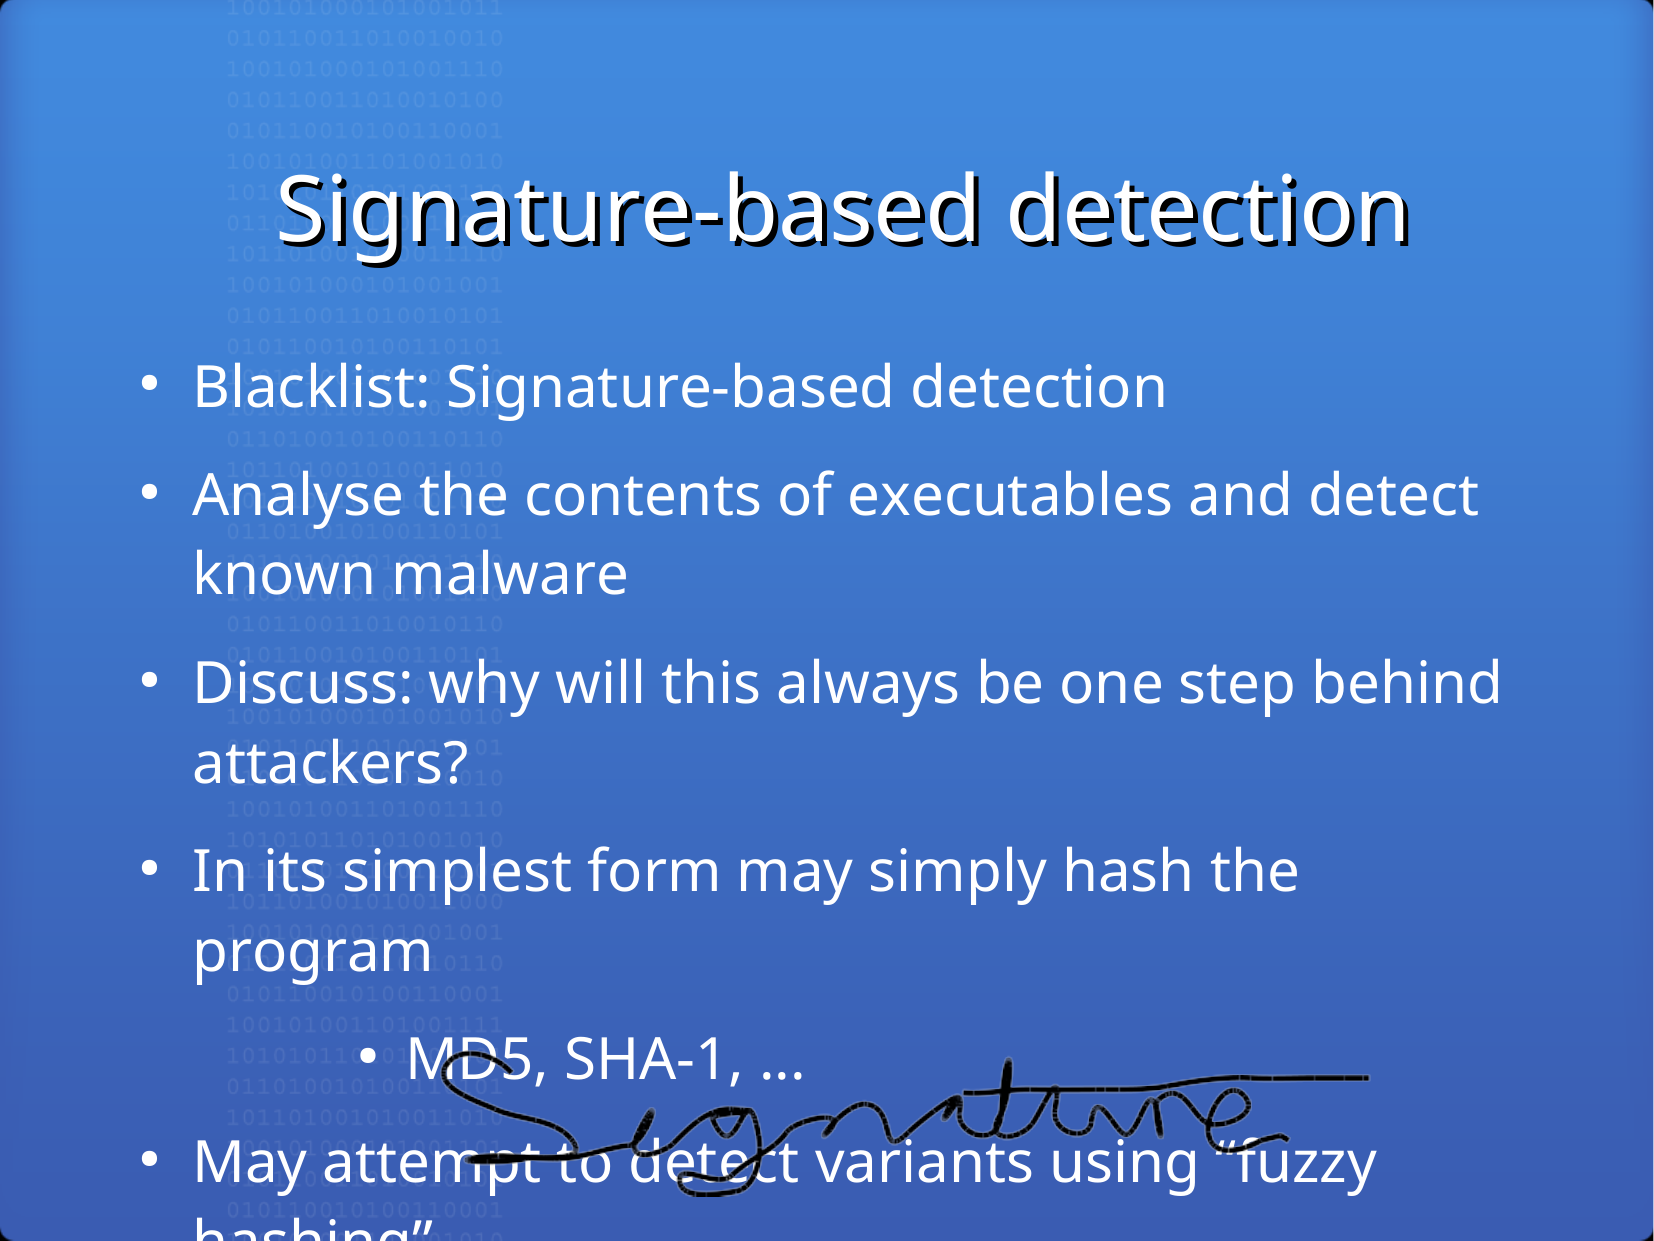

# Signature-based detection
Blacklist: Signature-based detection
Analyse the contents of executables and detect known malware
Discuss: why will this always be one step behind attackers?
In its simplest form may simply hash the program
MD5, SHA-1, ...
May attempt to detect variants using “fuzzy hashing”